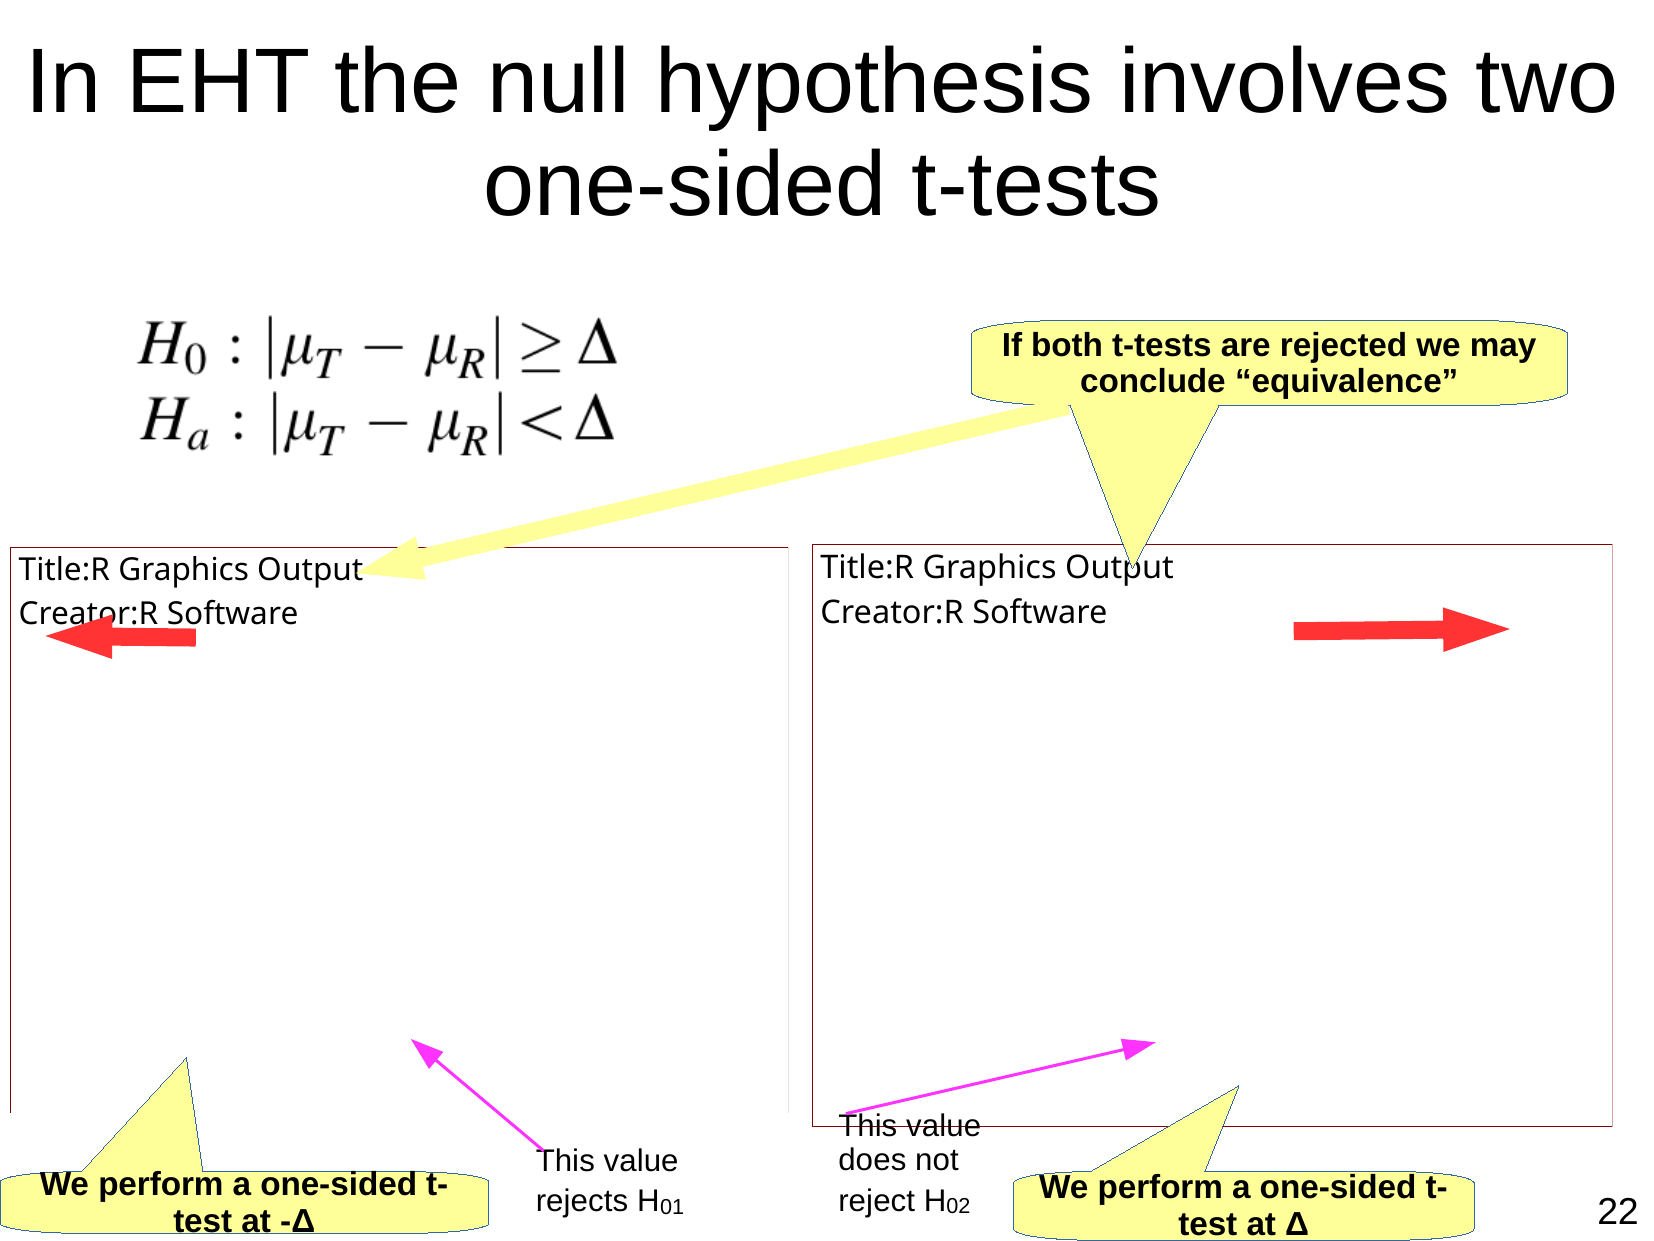

# In EHT the null hypothesis involves two one-sided t-tests
If both t-tests are rejected we may conclude “equivalence”
This value does not reject H02
This value rejects H01
We perform a one-sided t-test at -Δ
We perform a one-sided t-test at Δ